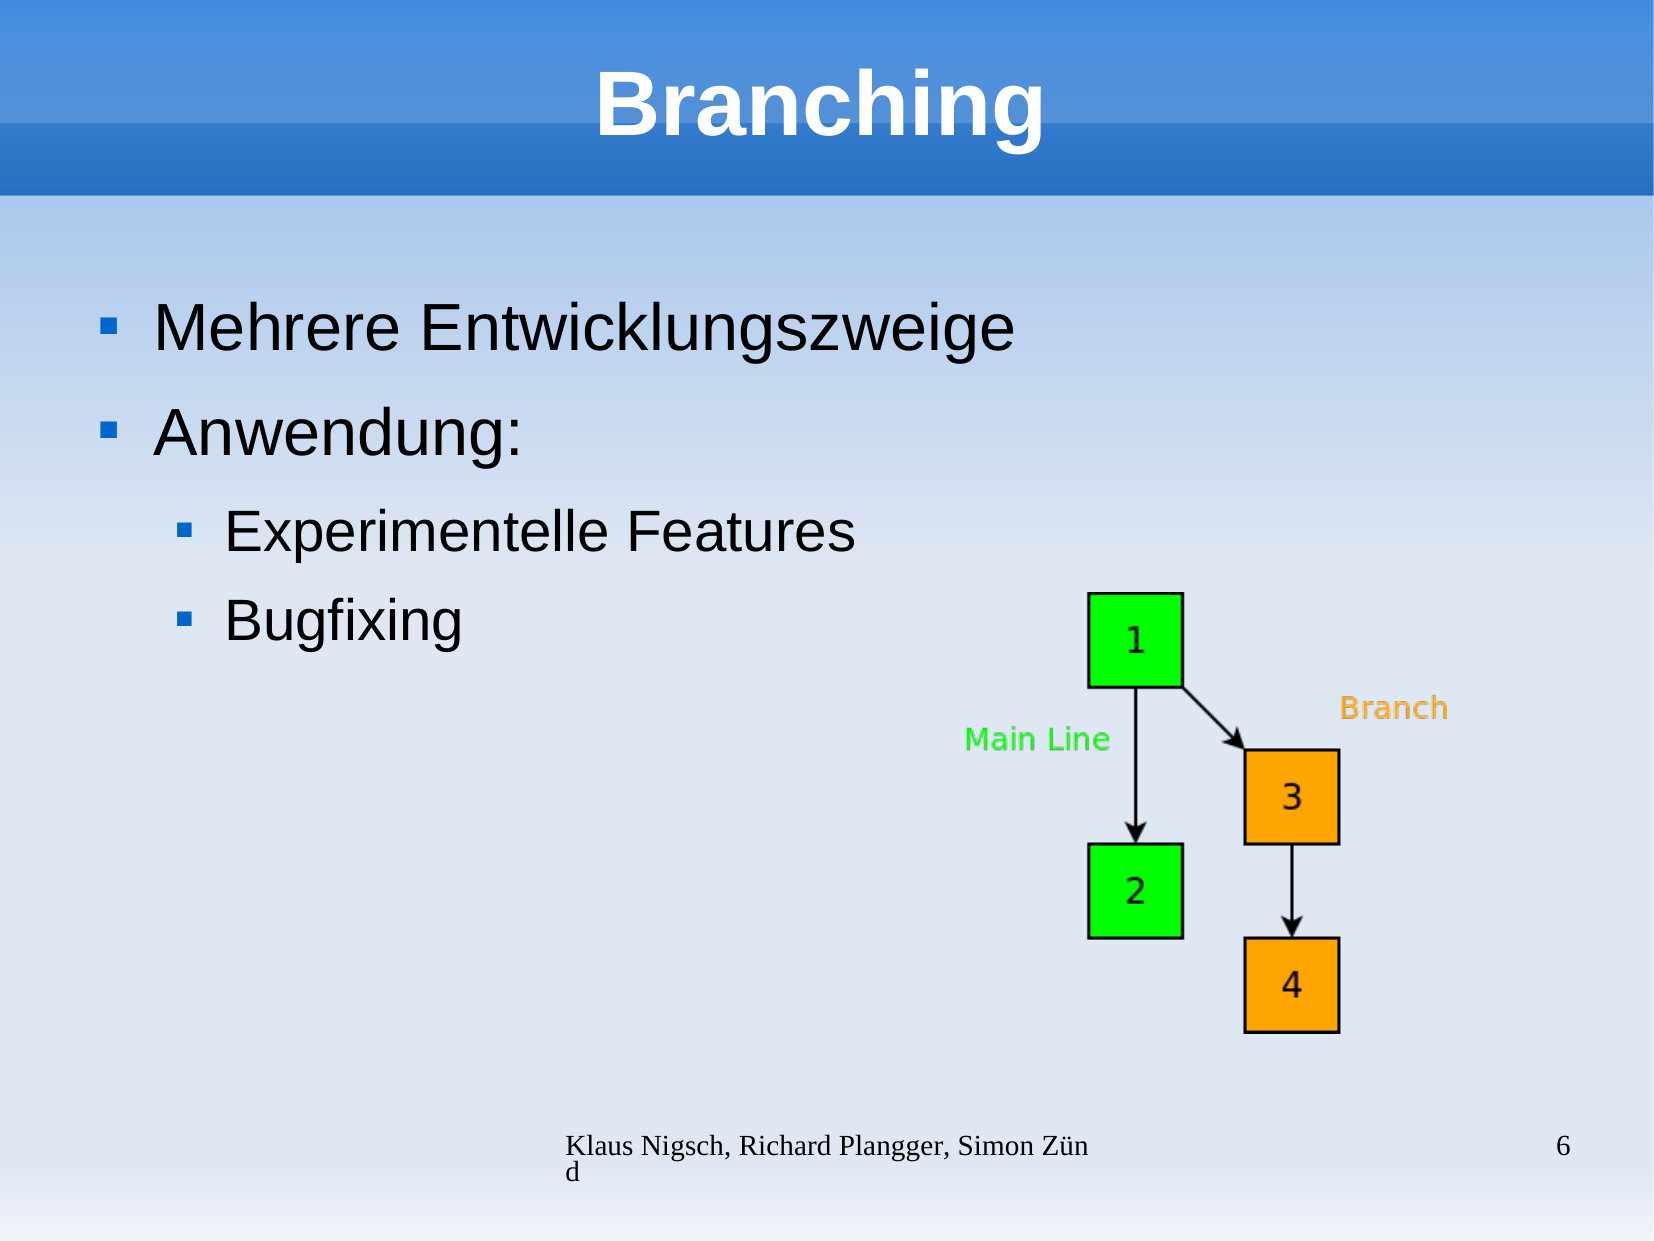

# Branching
Mehrere Entwicklungszweige
Anwendung:
Experimentelle Features
Bugfixing
Klaus Nigsch, Richard Plangger, Simon Zünd
6